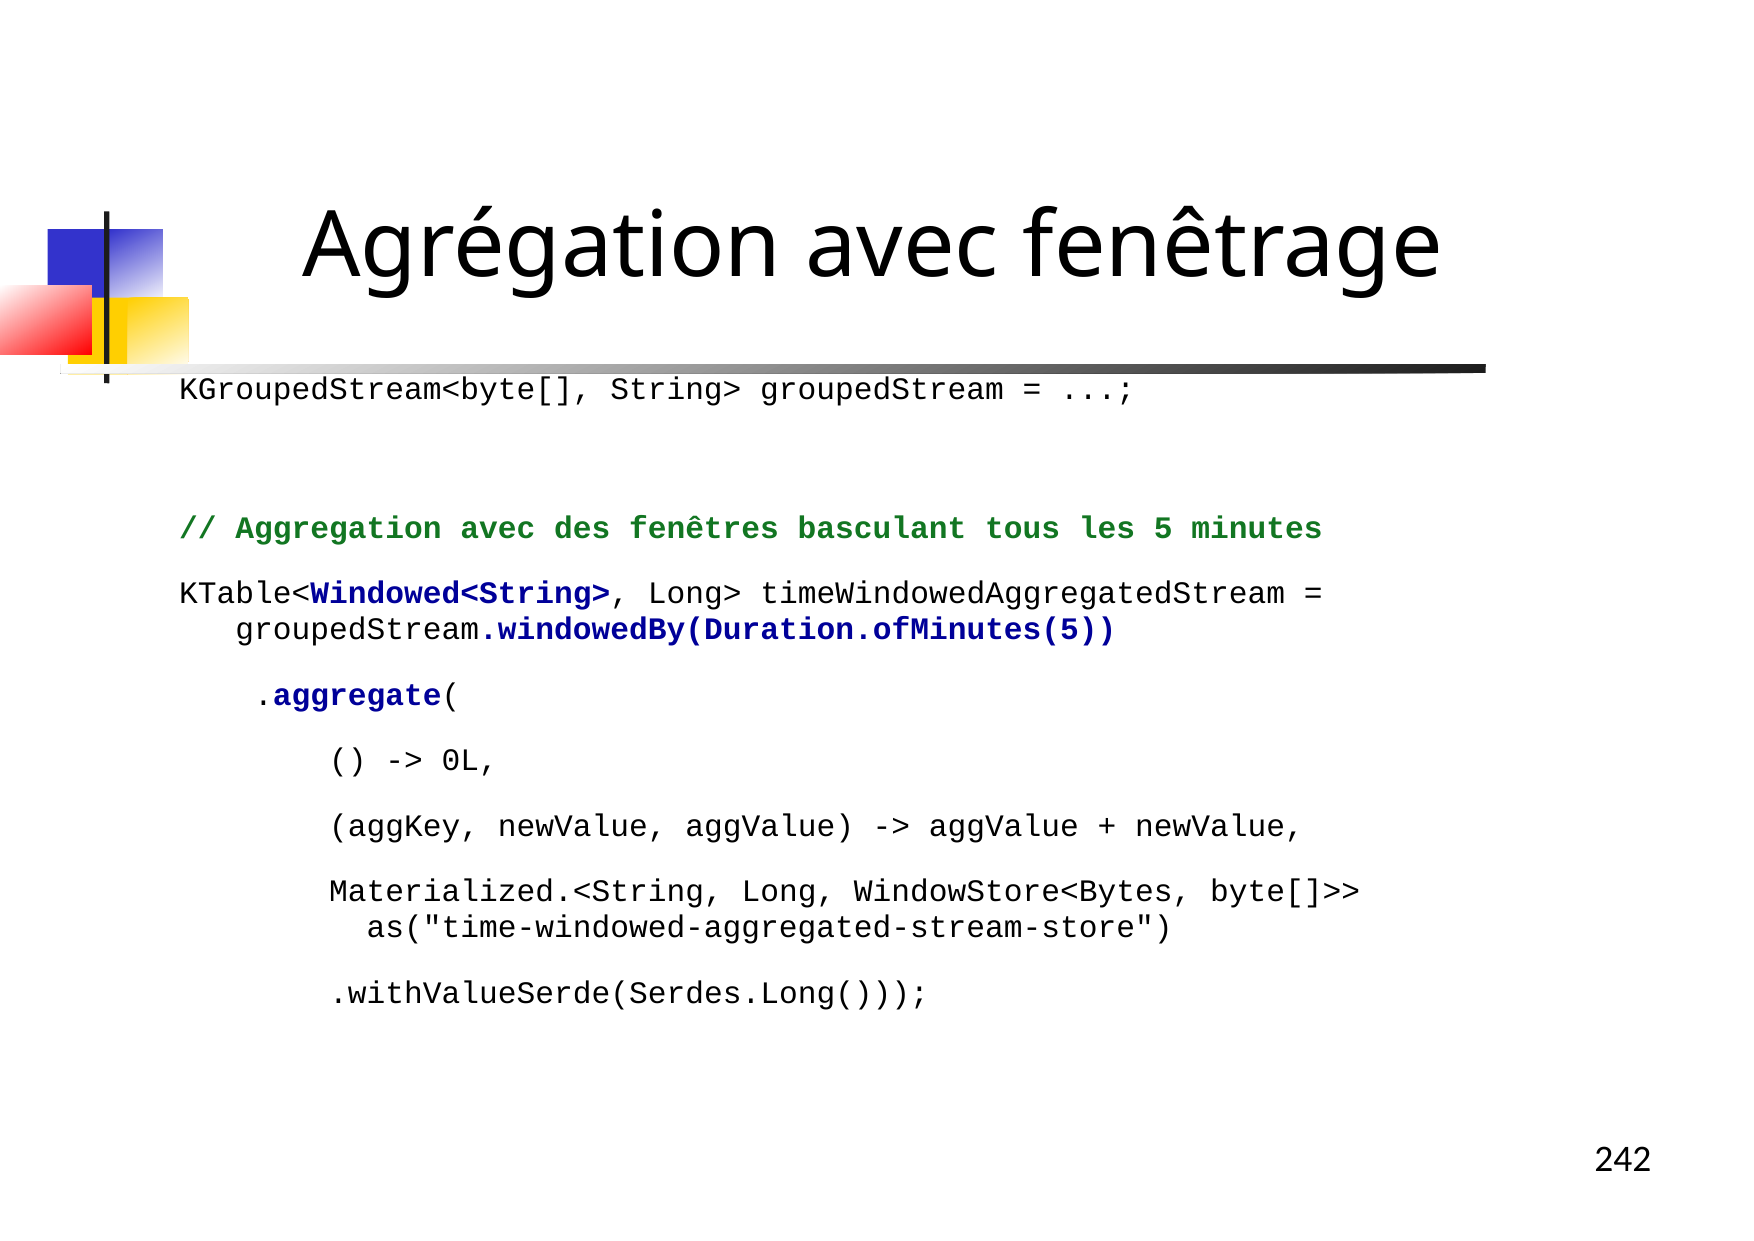

# Agrégation avec fenêtrage
KGroupedStream<byte[], String> groupedStream = ...;
// Aggregation avec des fenêtres basculant tous les 5 minutes
KTable<Windowed<String>, Long> timeWindowedAggregatedStream = groupedStream.windowedBy(Duration.ofMinutes(5))
 .aggregate(
 () -> 0L,
 (aggKey, newValue, aggValue) -> aggValue + newValue,
 Materialized.<String, Long, WindowStore<Bytes, byte[]>>
 as("time-windowed-aggregated-stream-store")
 .withValueSerde(Serdes.Long()));